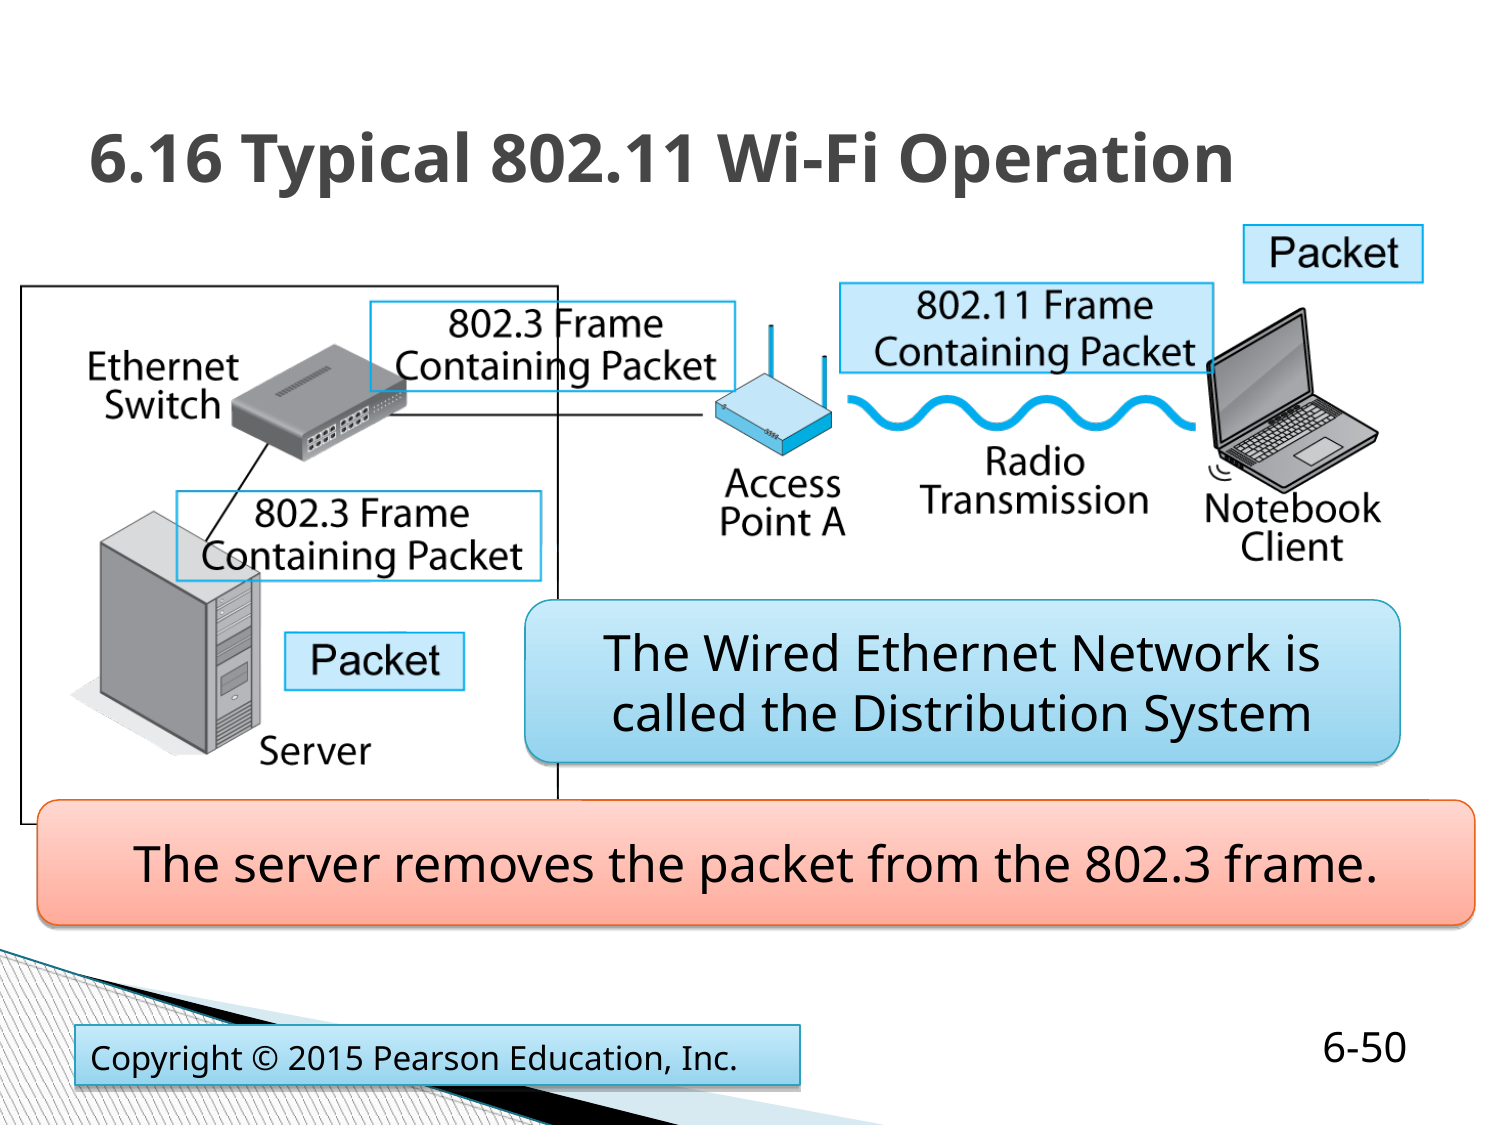

# 6.16 Typical 802.11 Wi-Fi Operation
The Wired Ethernet Network is called the Distribution System
The server removes the packet from the 802.3 frame.
Copyright © 2015 Pearson Education, Inc.